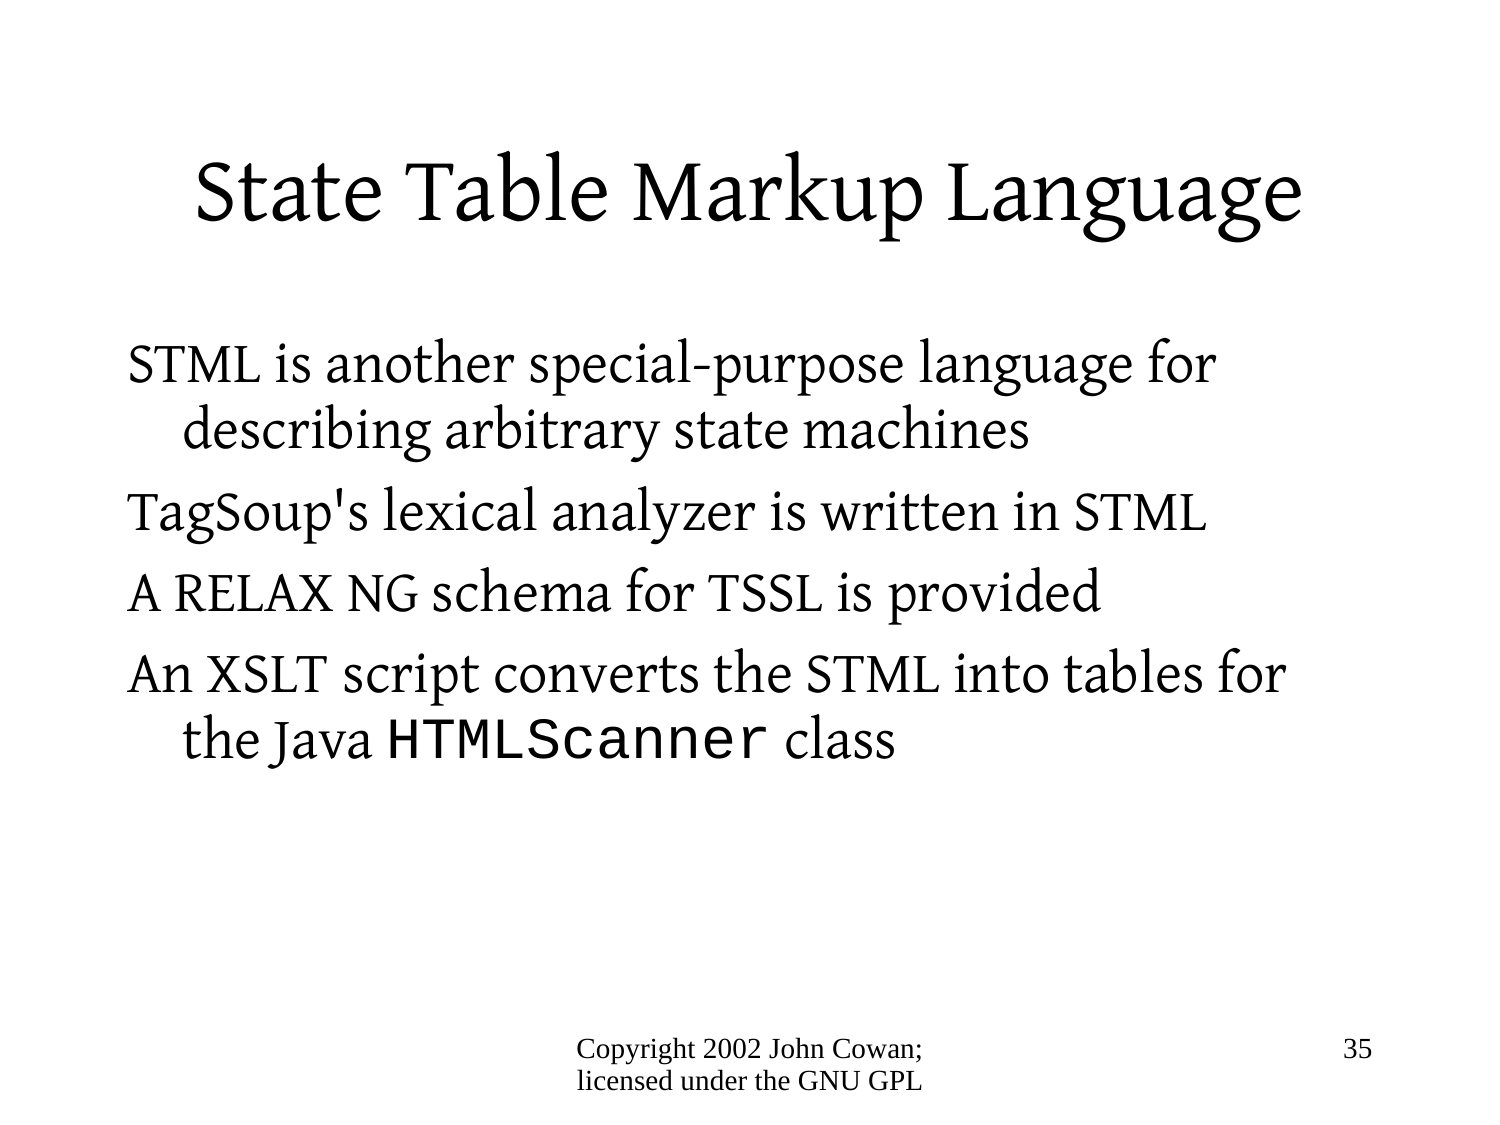

# State Table Markup Language
STML is another special-purpose language for describing arbitrary state machines
TagSoup's lexical analyzer is written in STML
A RELAX NG schema for TSSL is provided
An XSLT script converts the STML into tables for the Java HTMLScanner class
Copyright 2002 John Cowan; licensed under the GNU GPL
35